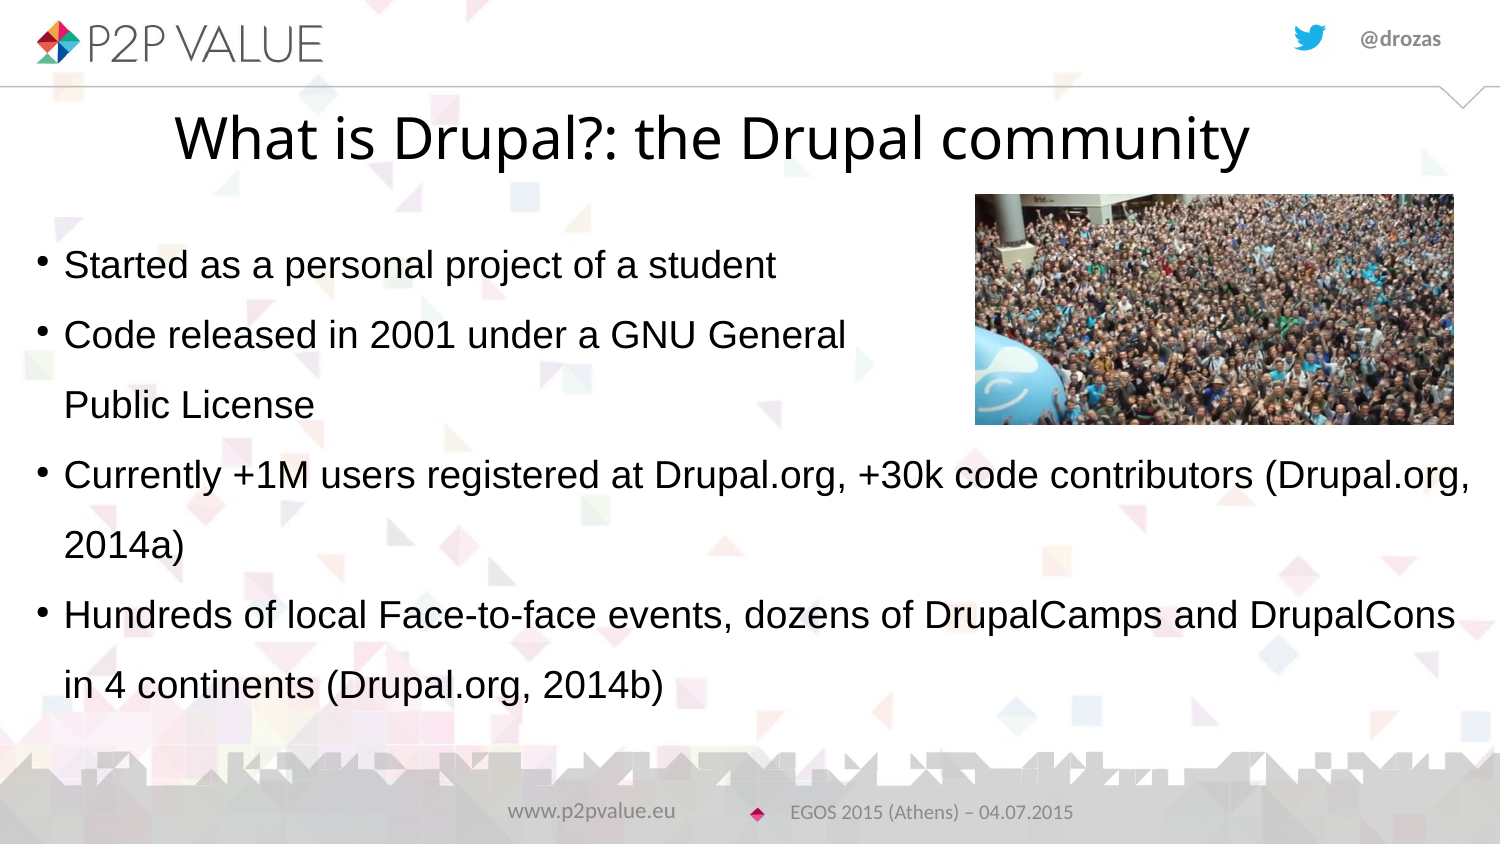

@drozas
# What is Drupal?: the Drupal community
Started as a personal project of a student
Code released in 2001 under a GNU General
Public License
Currently +1M users registered at Drupal.org, +30k code contributors (Drupal.org, 2014a)
Hundreds of local Face-to-face events, dozens of DrupalCamps and DrupalCons in 4 continents (Drupal.org, 2014b)
7
EGOS 2015 (Athens) – 04.07.2015
www.p2pvalue.eu